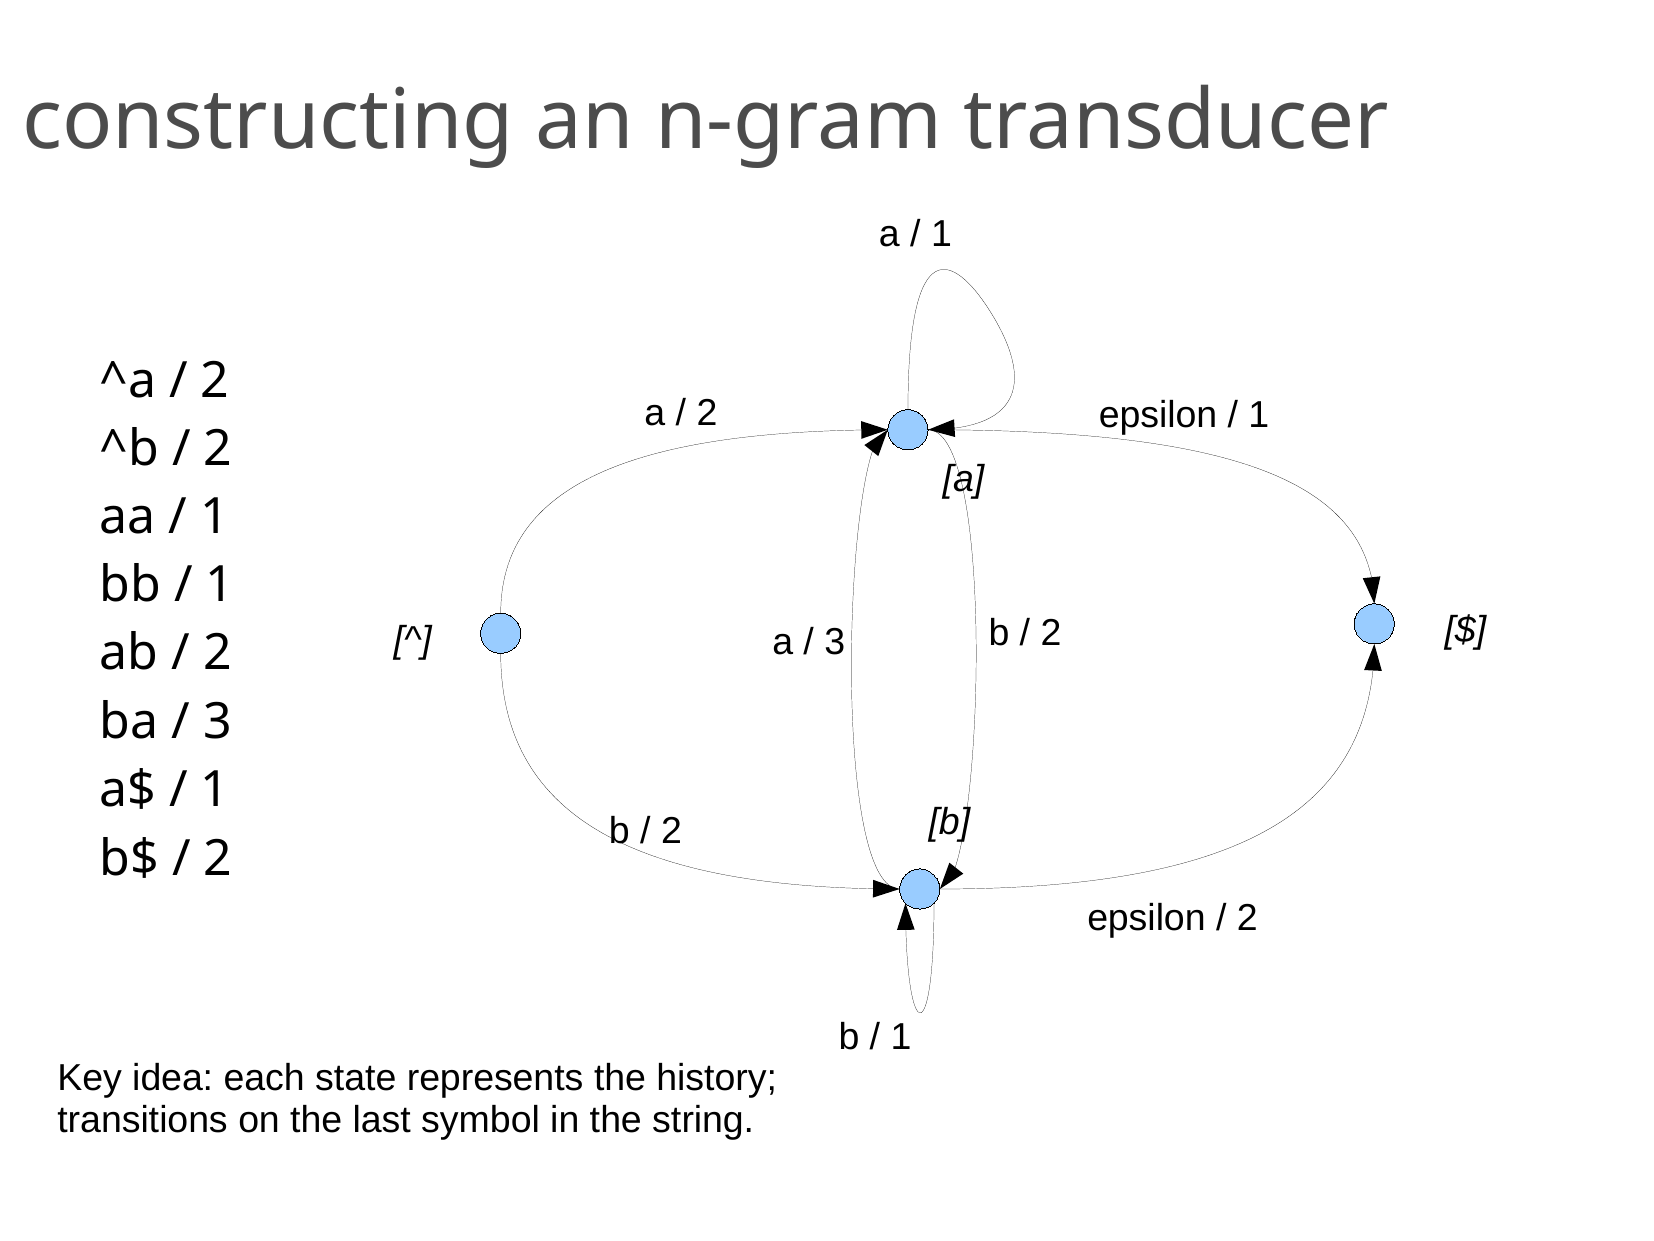

# constructing an n-gram transducer
a / 1
^a / 2
^b / 2
aa / 1
bb / 1
ab / 2
ba / 3
a$ / 1
b$ / 2
a / 2
epsilon / 1
[a]
[$]
b / 2
[^]
a / 3
[b]
b / 2
epsilon / 2
b / 1
Key idea: each state represents the history; transitions on the last symbol in the string.